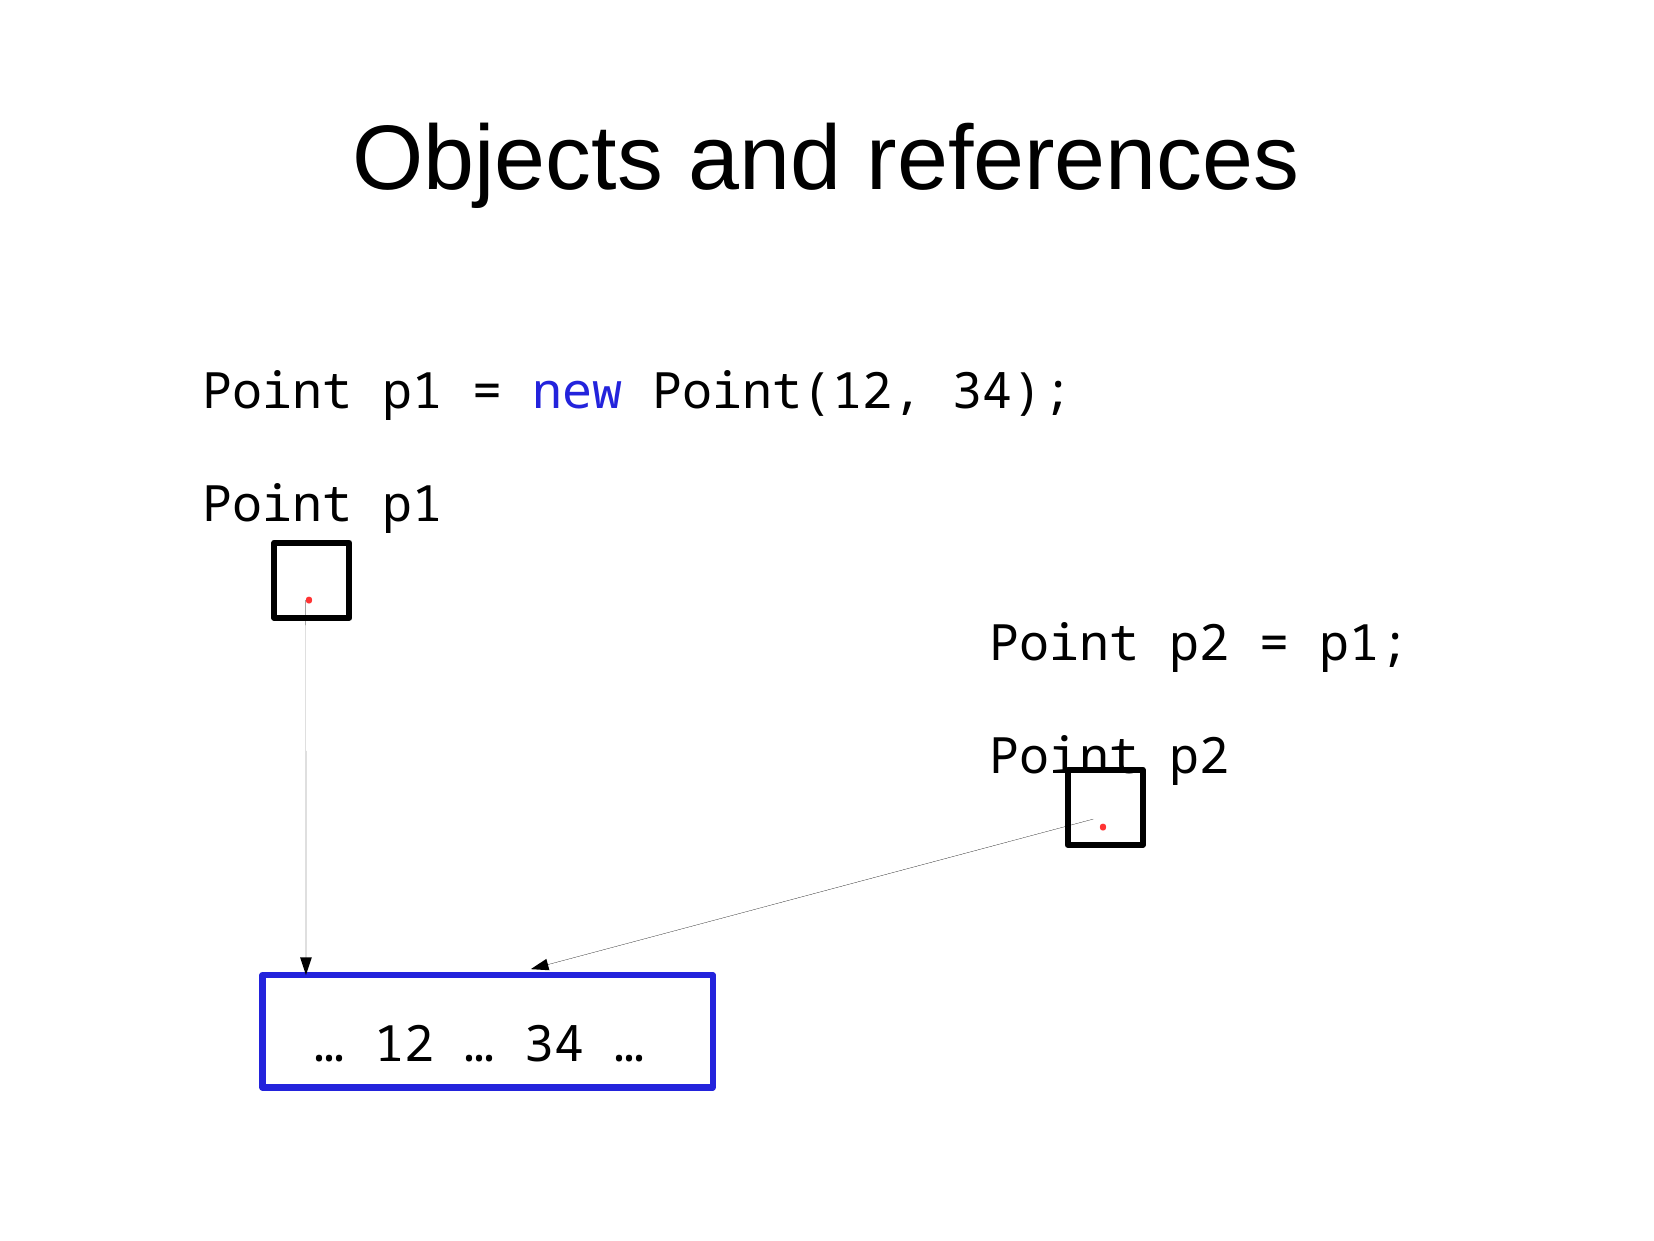

# Objects and references
Point p1 = new Point(12, 34);
Point p1
.
Point p2 = p1;
Point p2
.
… 12 … 34 …